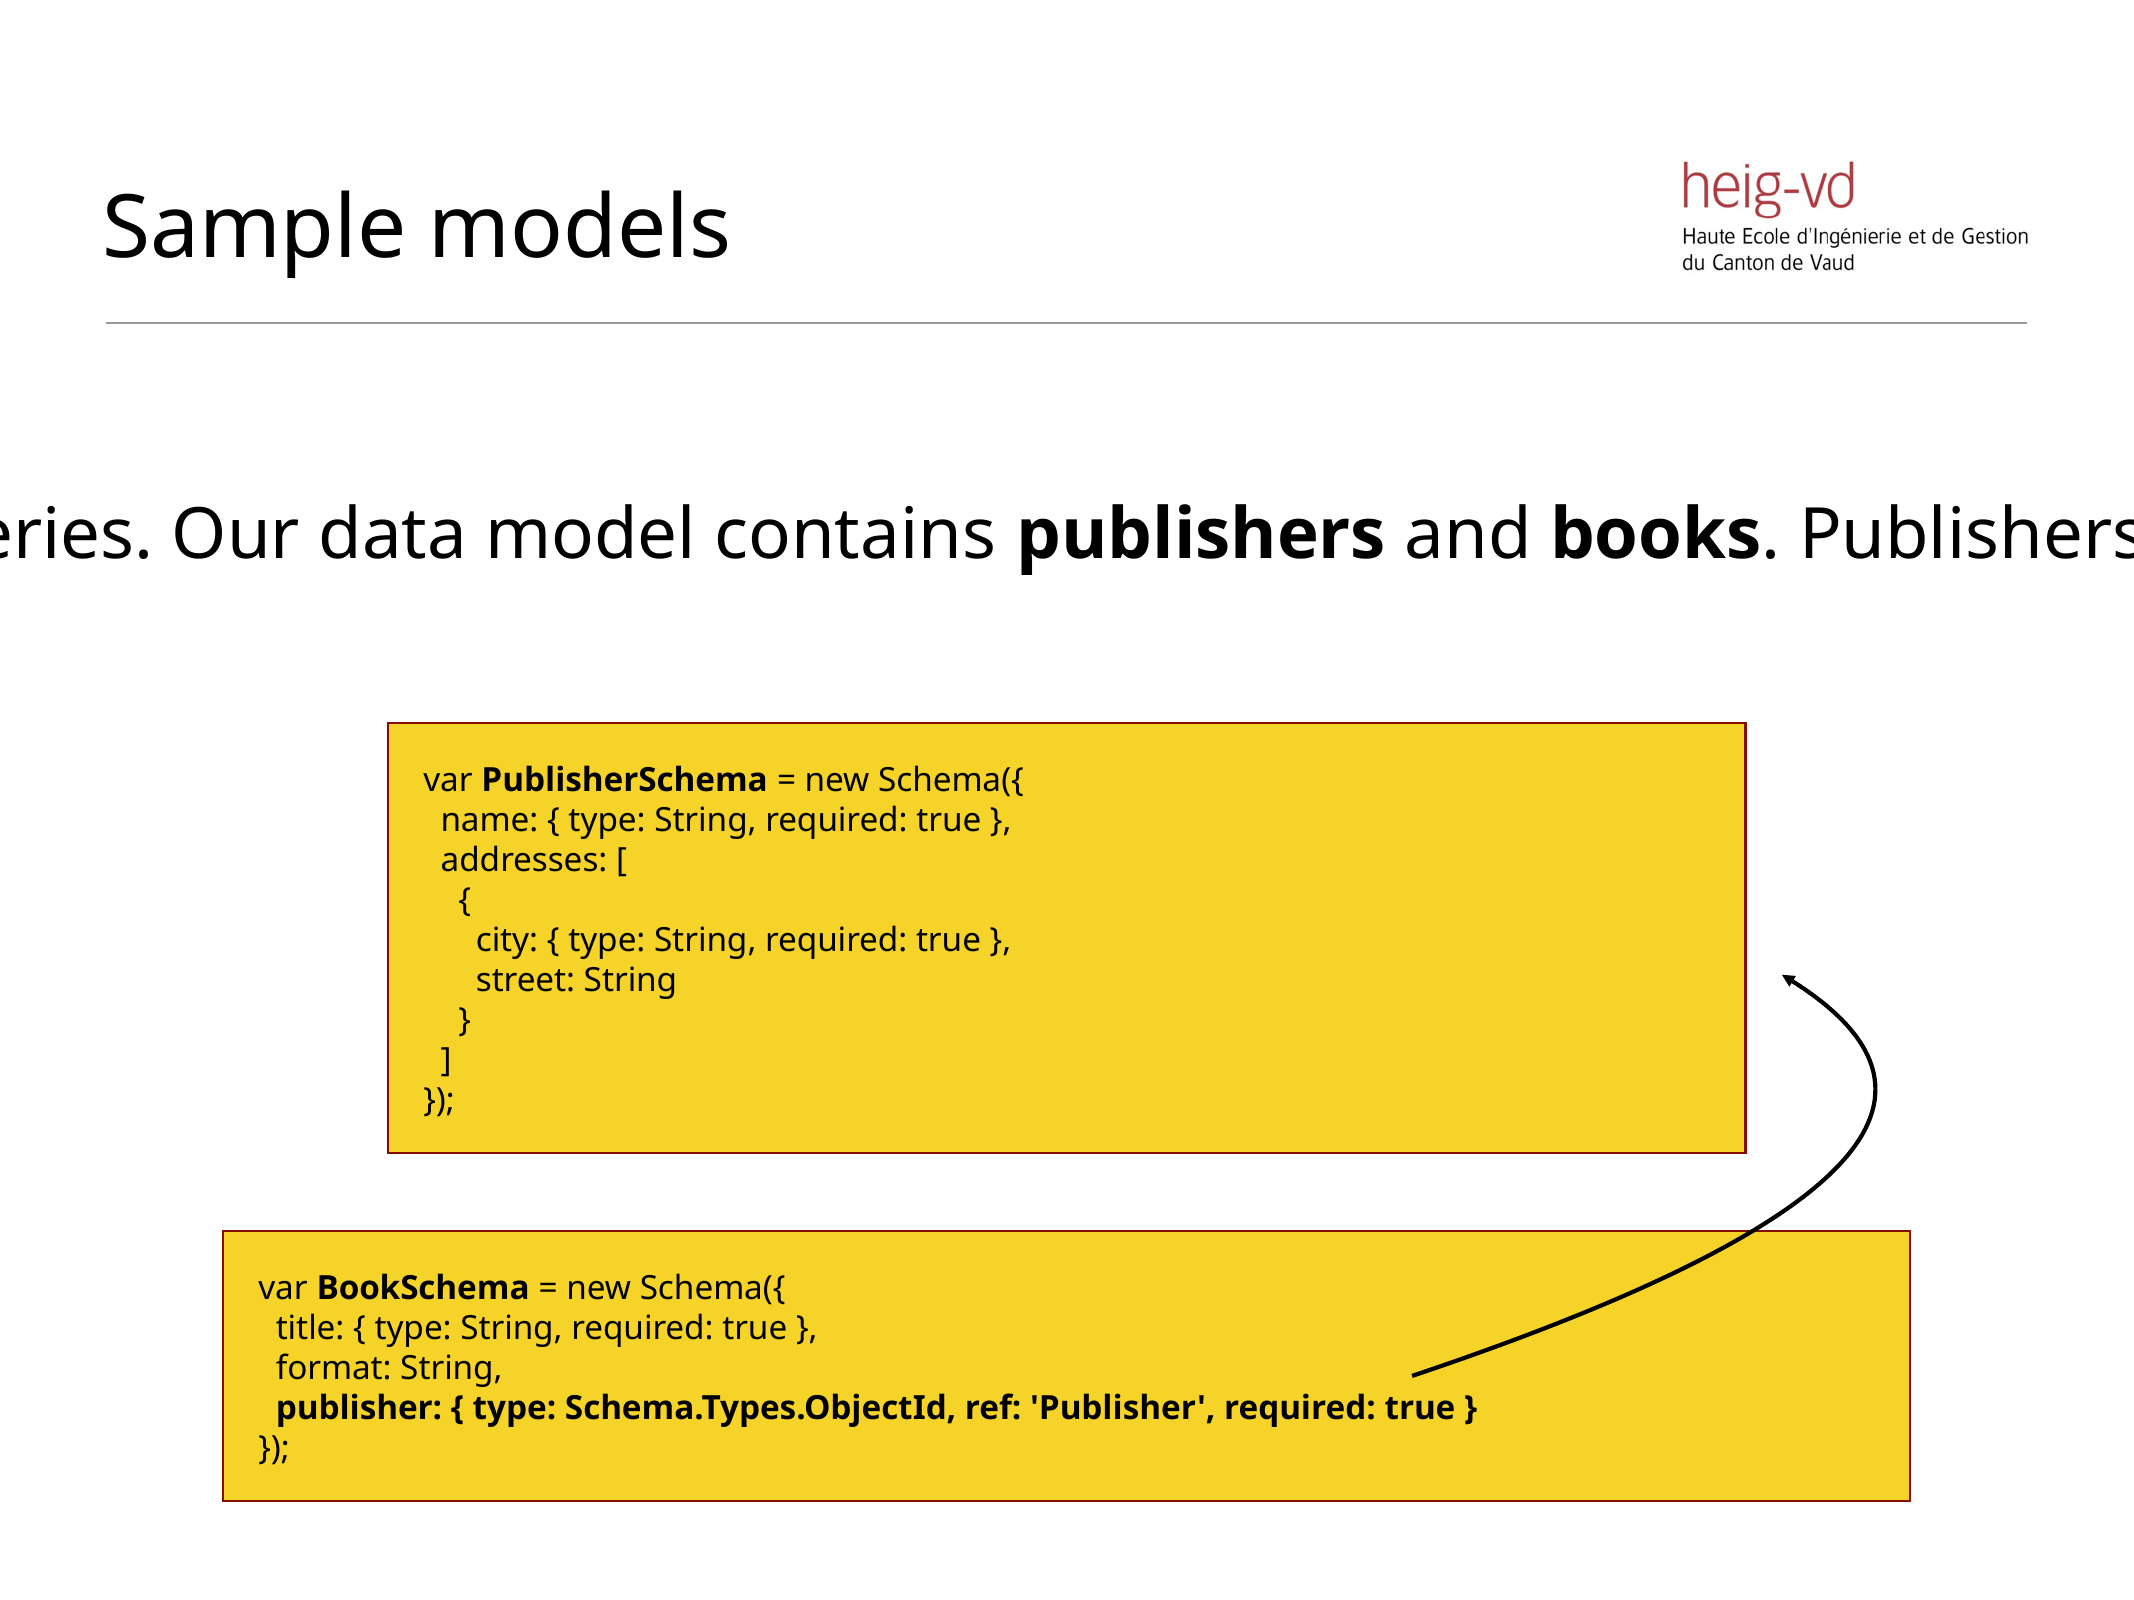

# Sample models
Let's look at more advanced Mongoose queries. Our data model contains publishers and books. Publishers have a one-to-many relationship to books.
var PublisherSchema = new Schema({
 name: { type: String, required: true },
 addresses: [
 {
 city: { type: String, required: true },
 street: String
 }
 ]
});
var BookSchema = new Schema({
 title: { type: String, required: true },
 format: String,
 publisher: { type: Schema.Types.ObjectId, ref: 'Publisher', required: true }
});